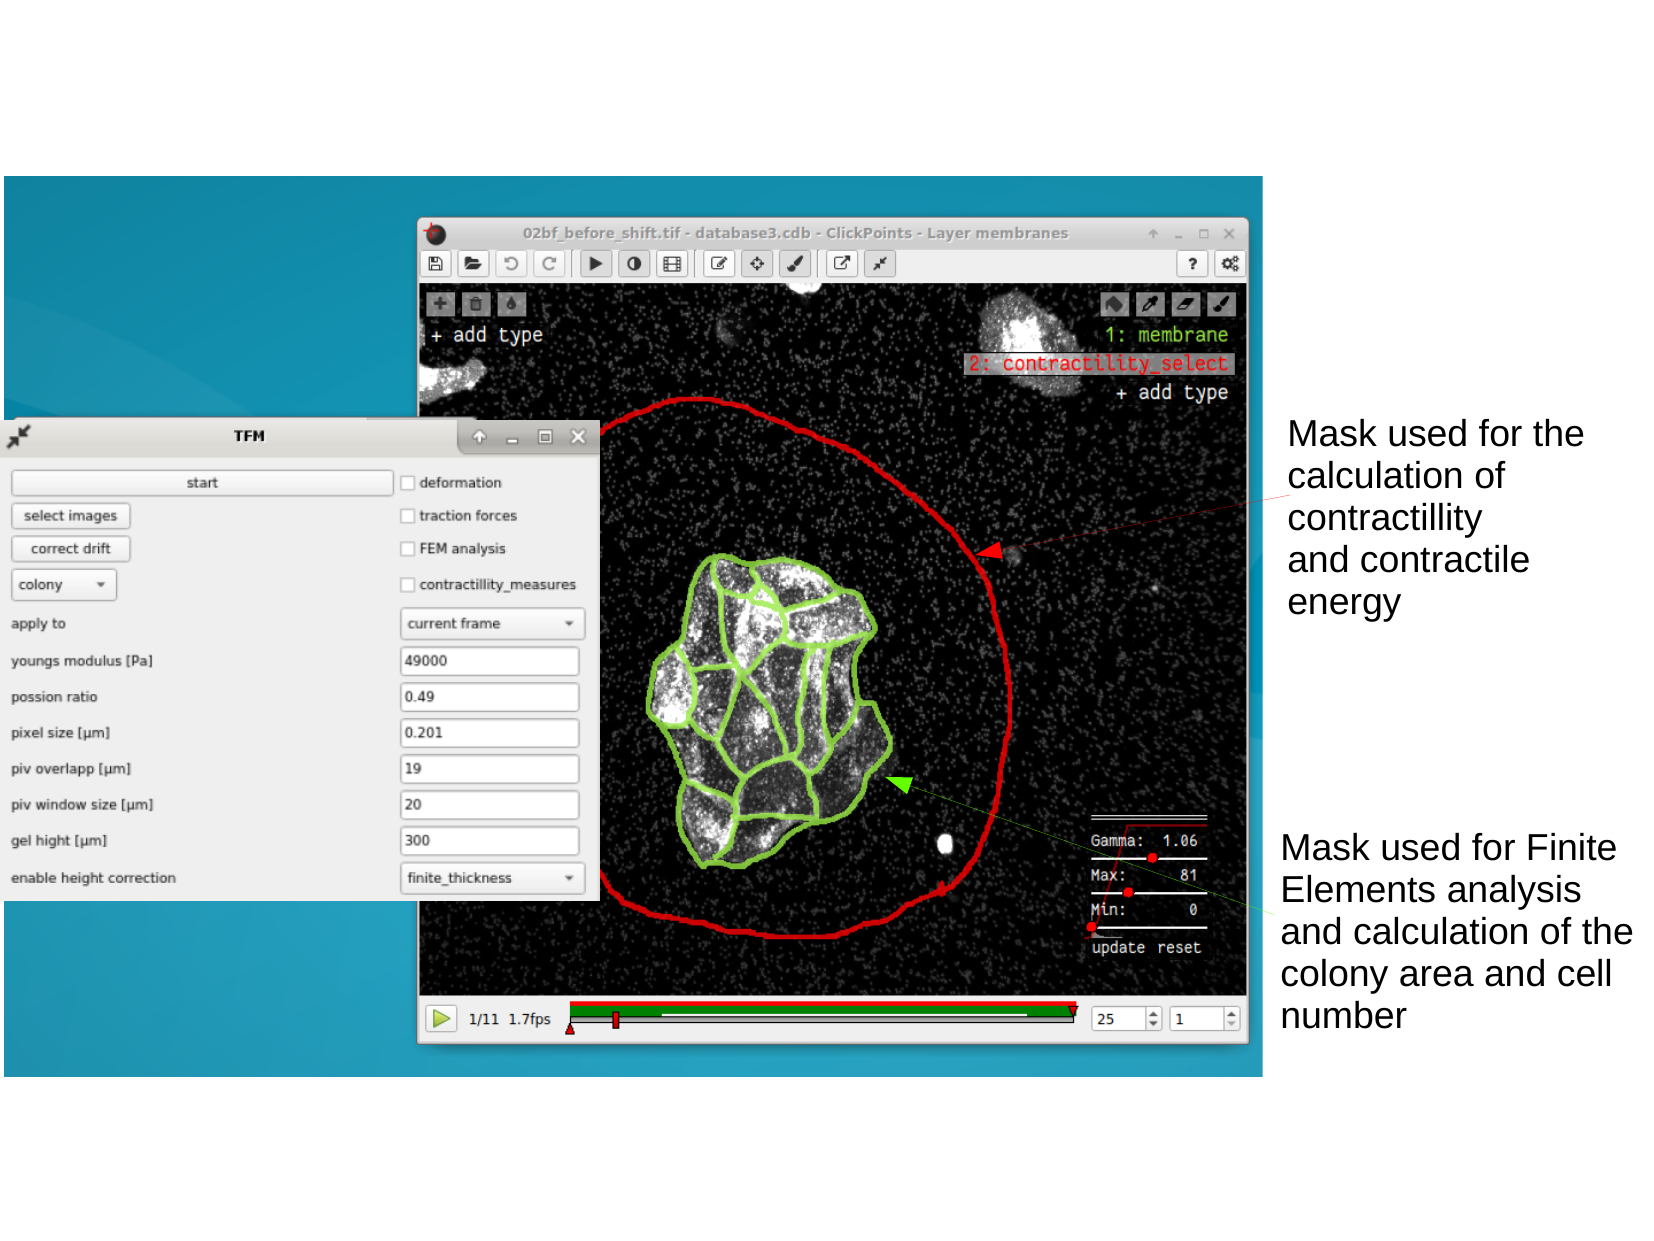

Mask used for the calculation of contractillity
and contractile energy
Mask used for Finite Elements analysis and calculation of the colony area and cell number